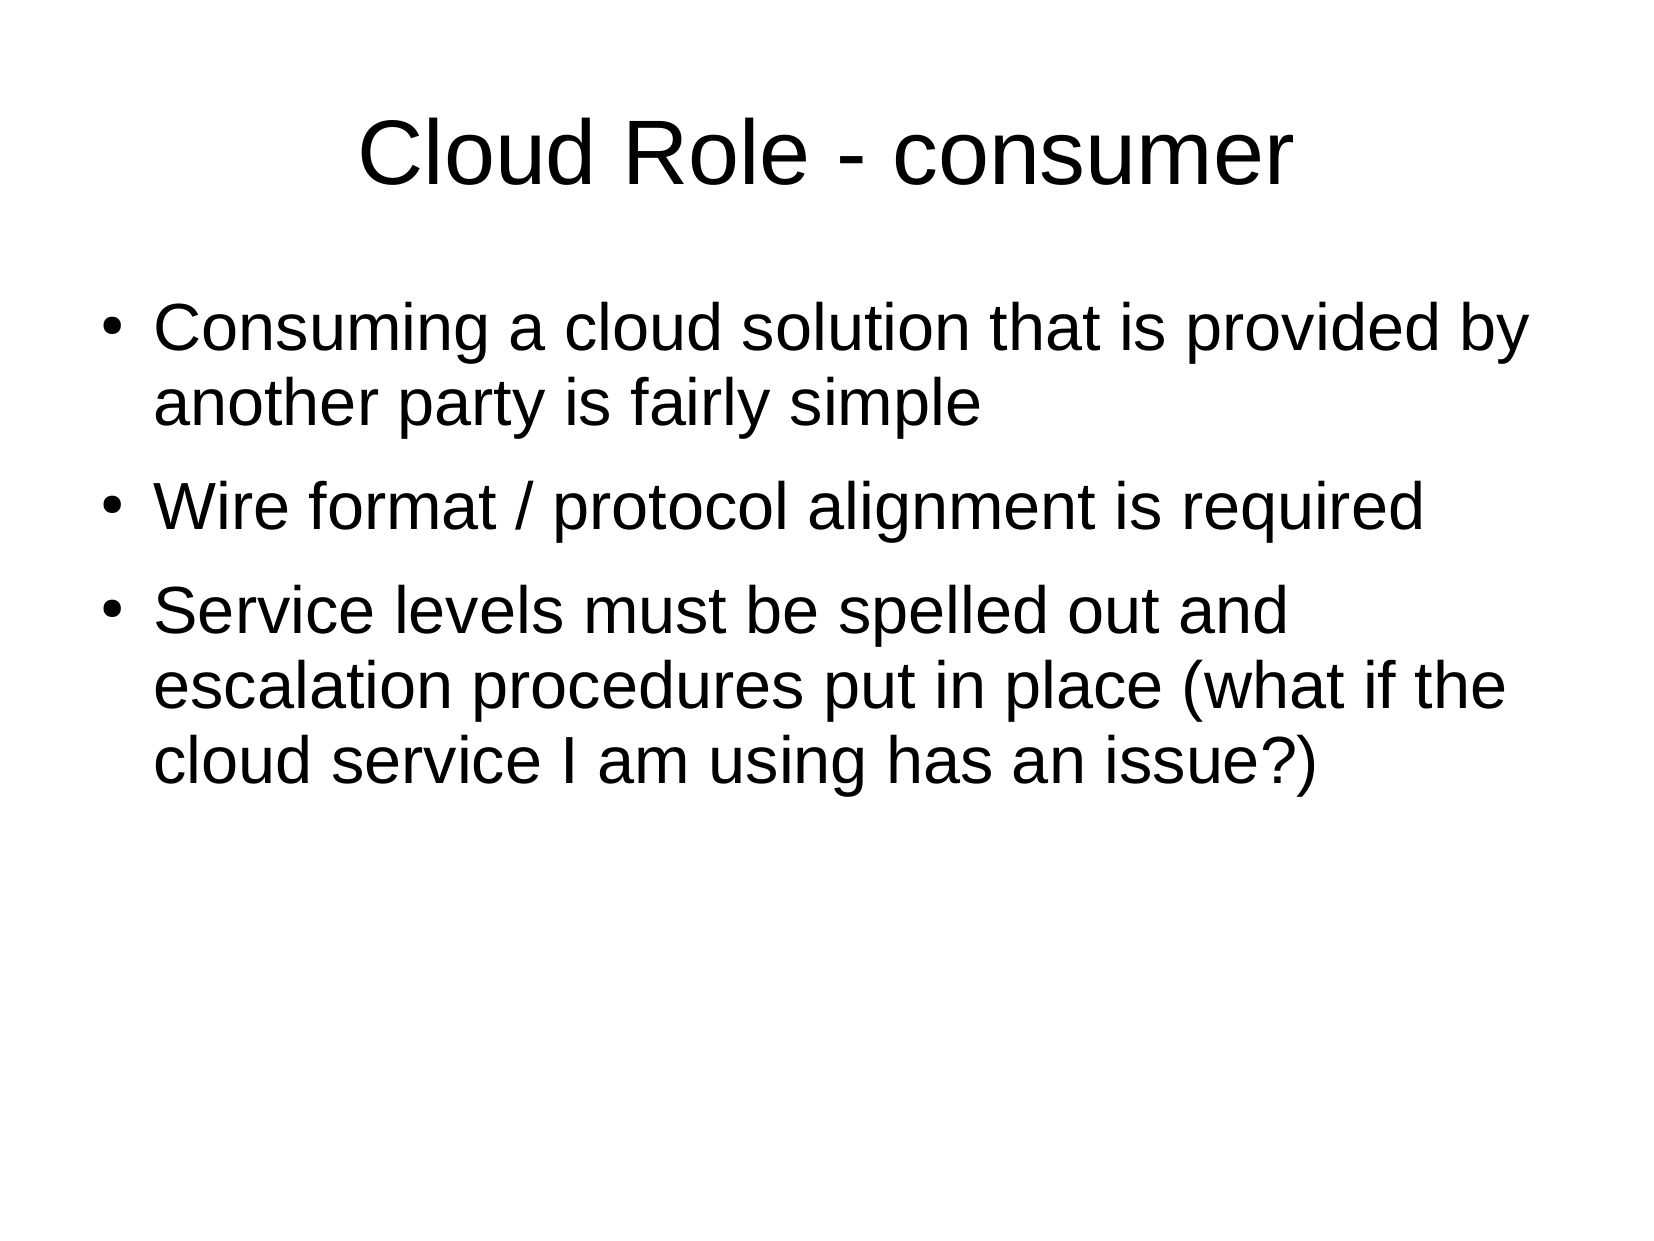

# Cloud Role - consumer
Consuming a cloud solution that is provided by another party is fairly simple
Wire format / protocol alignment is required
Service levels must be spelled out and escalation procedures put in place (what if the cloud service I am using has an issue?)